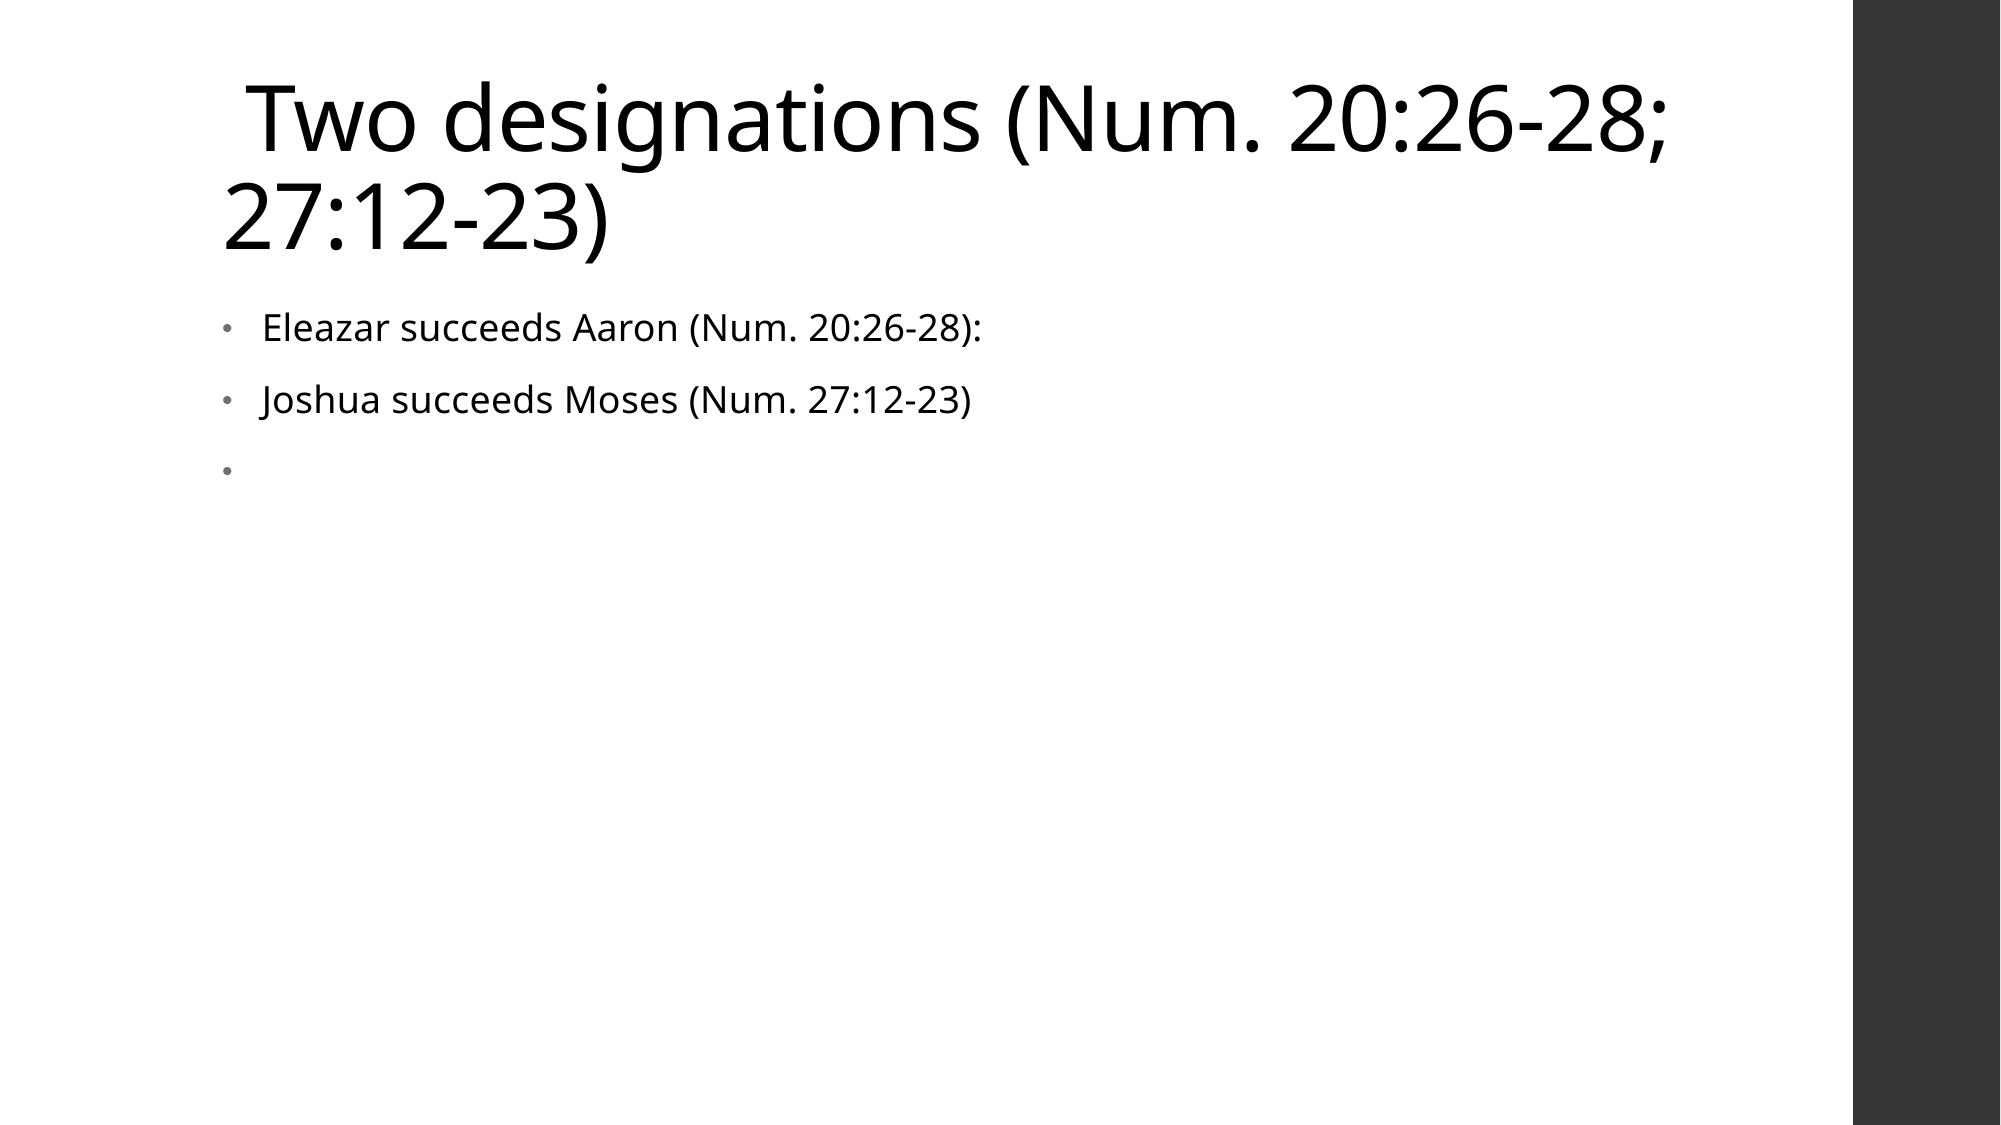

# Two designations (Num. 20:26-28; 27:12-23)
 Eleazar succeeds Aaron (Num. 20:26-28):
 Joshua succeeds Moses (Num. 27:12-23)